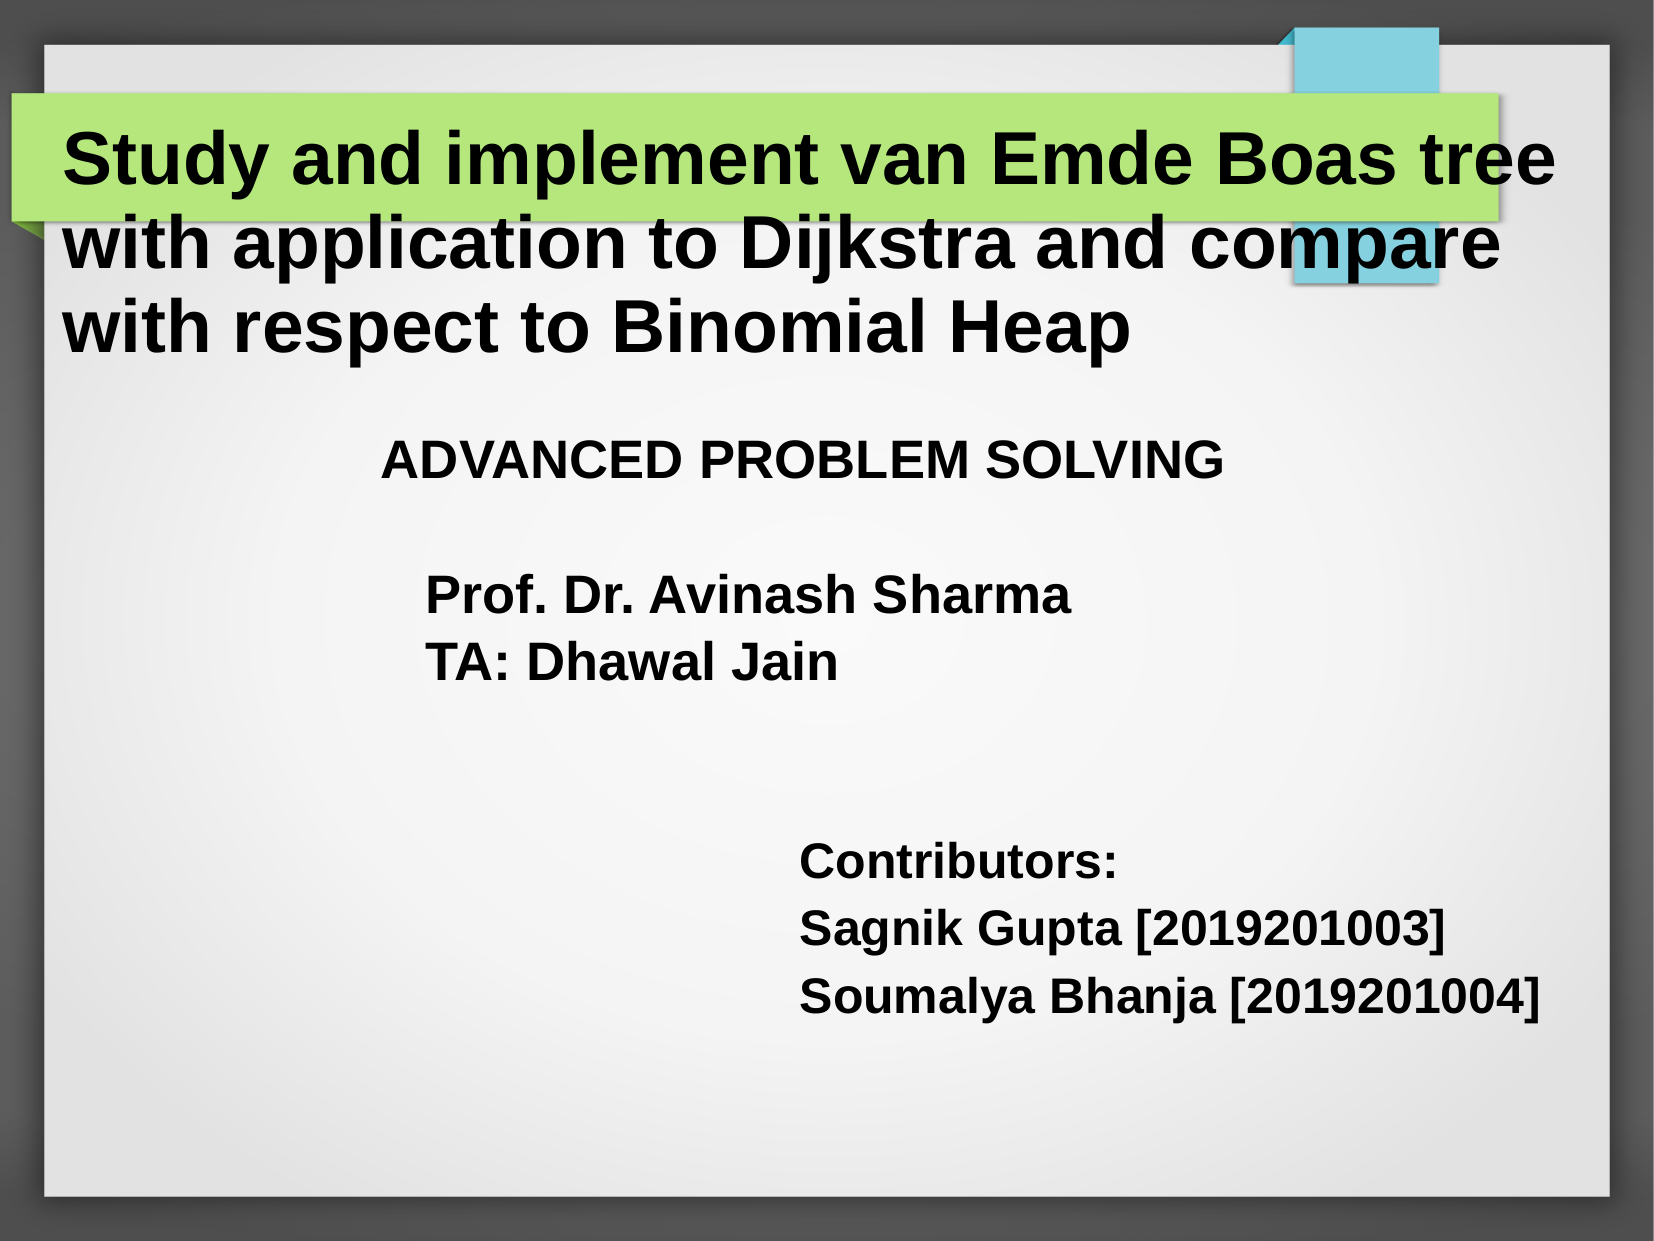

# Study and implement van Emde Boas tree with application to Dijkstra and compare with respect to Binomial Heap
 ADVANCED PROBLEM SOLVING
Prof. Dr. Avinash Sharma
TA: Dhawal Jain
 Contributors:
 Sagnik Gupta [2019201003]
 Soumalya Bhanja [2019201004]